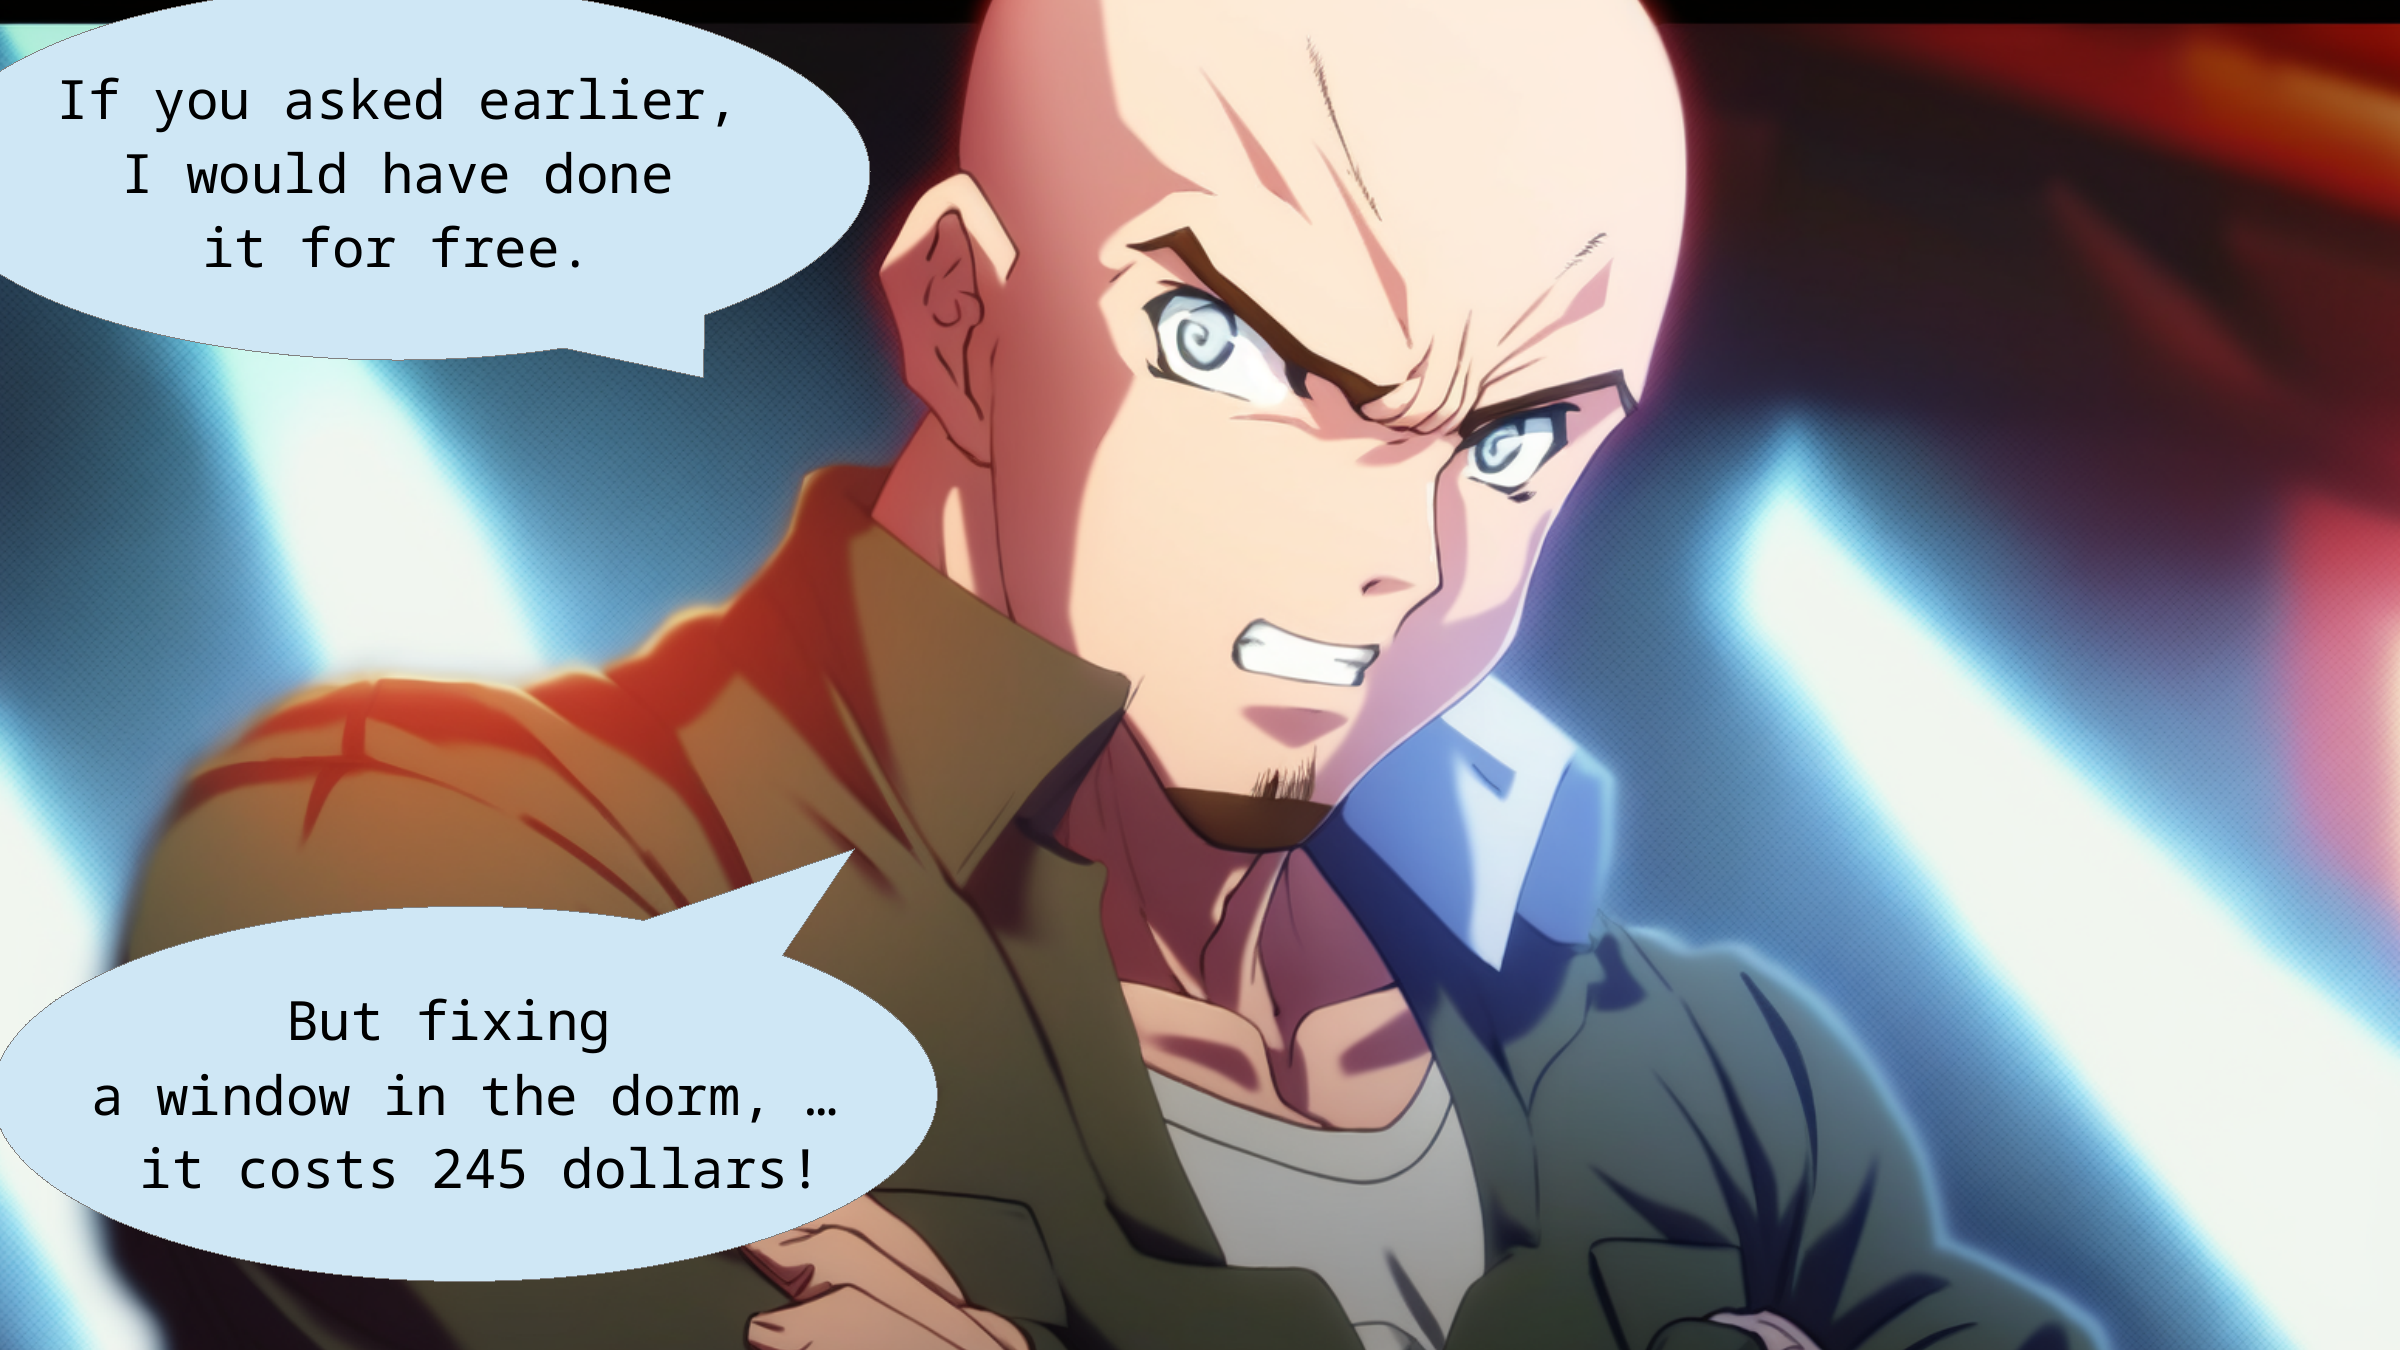

If you asked earlier,
I would have done
it for free.
But fixing
a window in the dorm, …
 it costs 245 dollars!